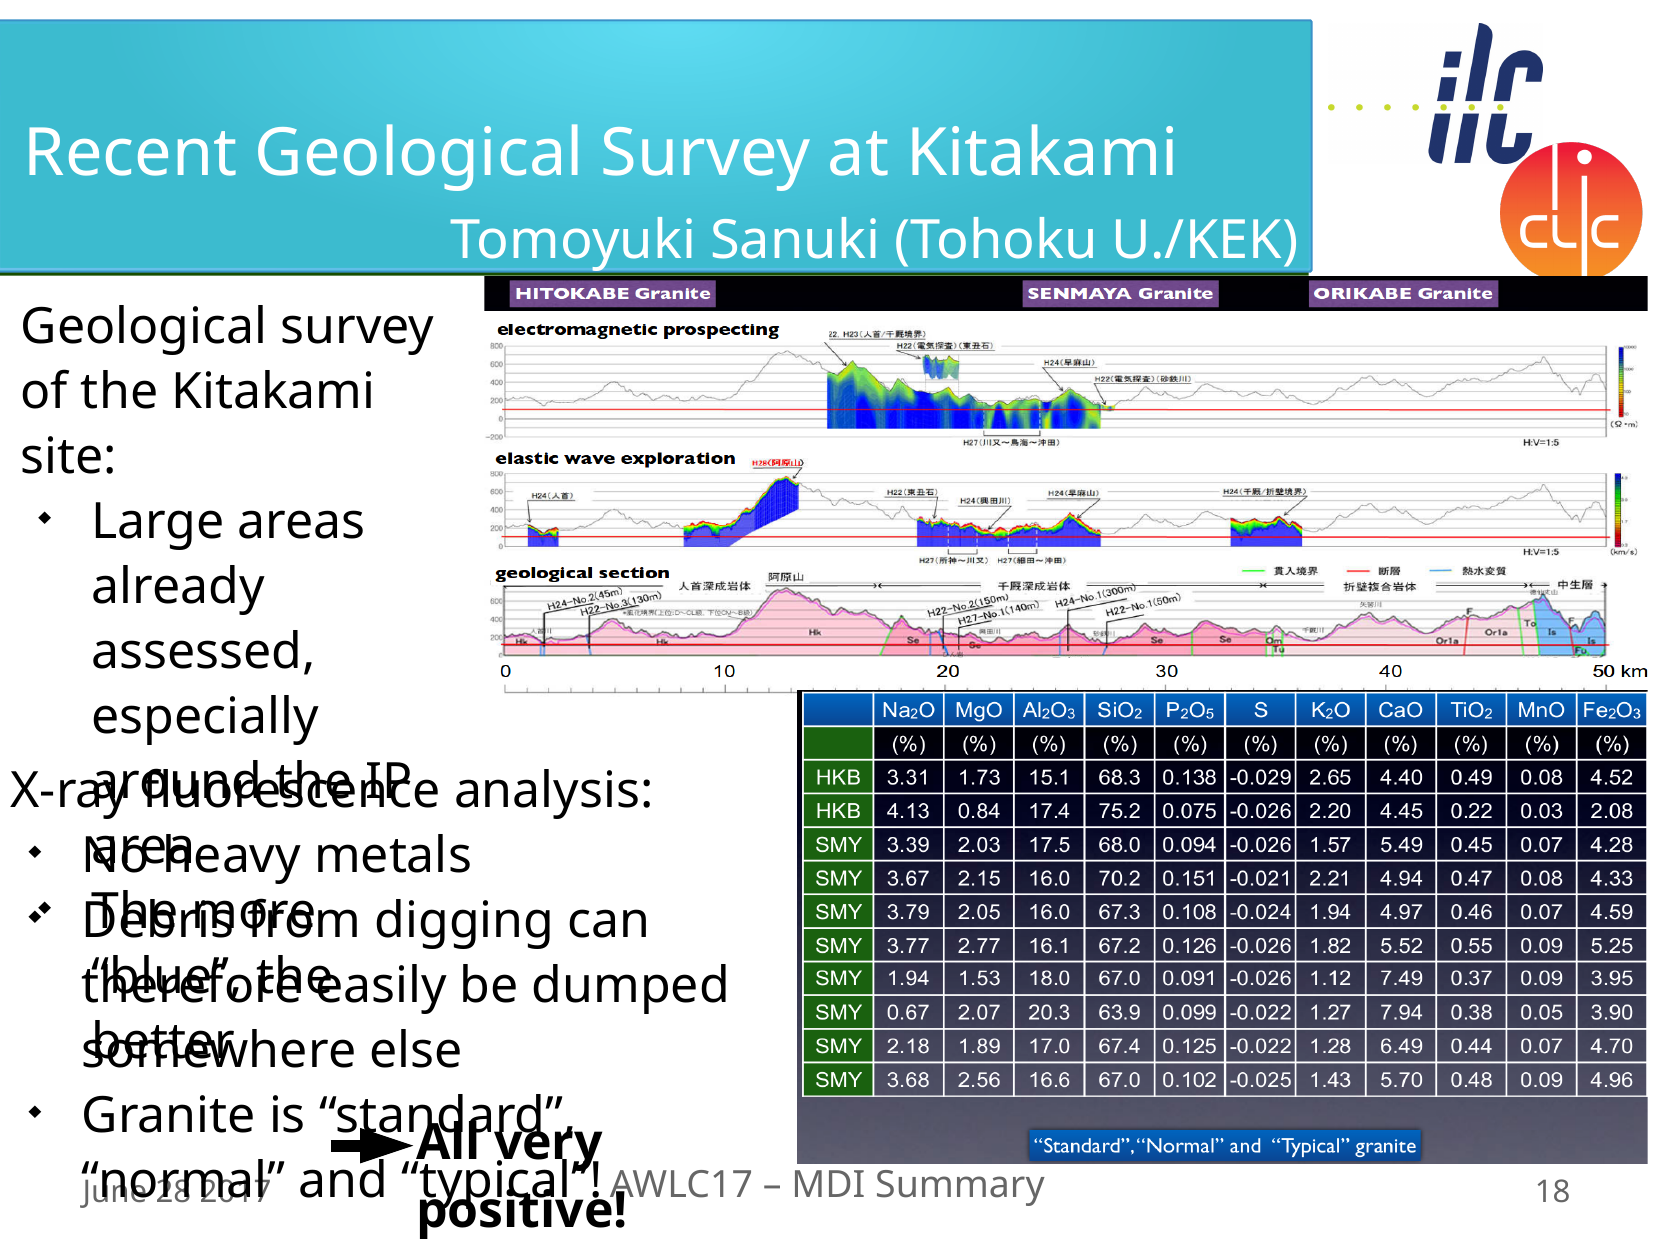

# Recent Geological Survey at Kitakami
Tomoyuki Sanuki (Tohoku U./KEK)
Geological survey of the Kitakami site:
Large areas already assessed, especially around the IP area
The more “blue”, the better
X-ray fluorescence analysis:
No heavy metals
Debris from digging can therefore easily be dumped somewhere else
Granite is “standard”, “normal” and “typical”!
All very positive!
18